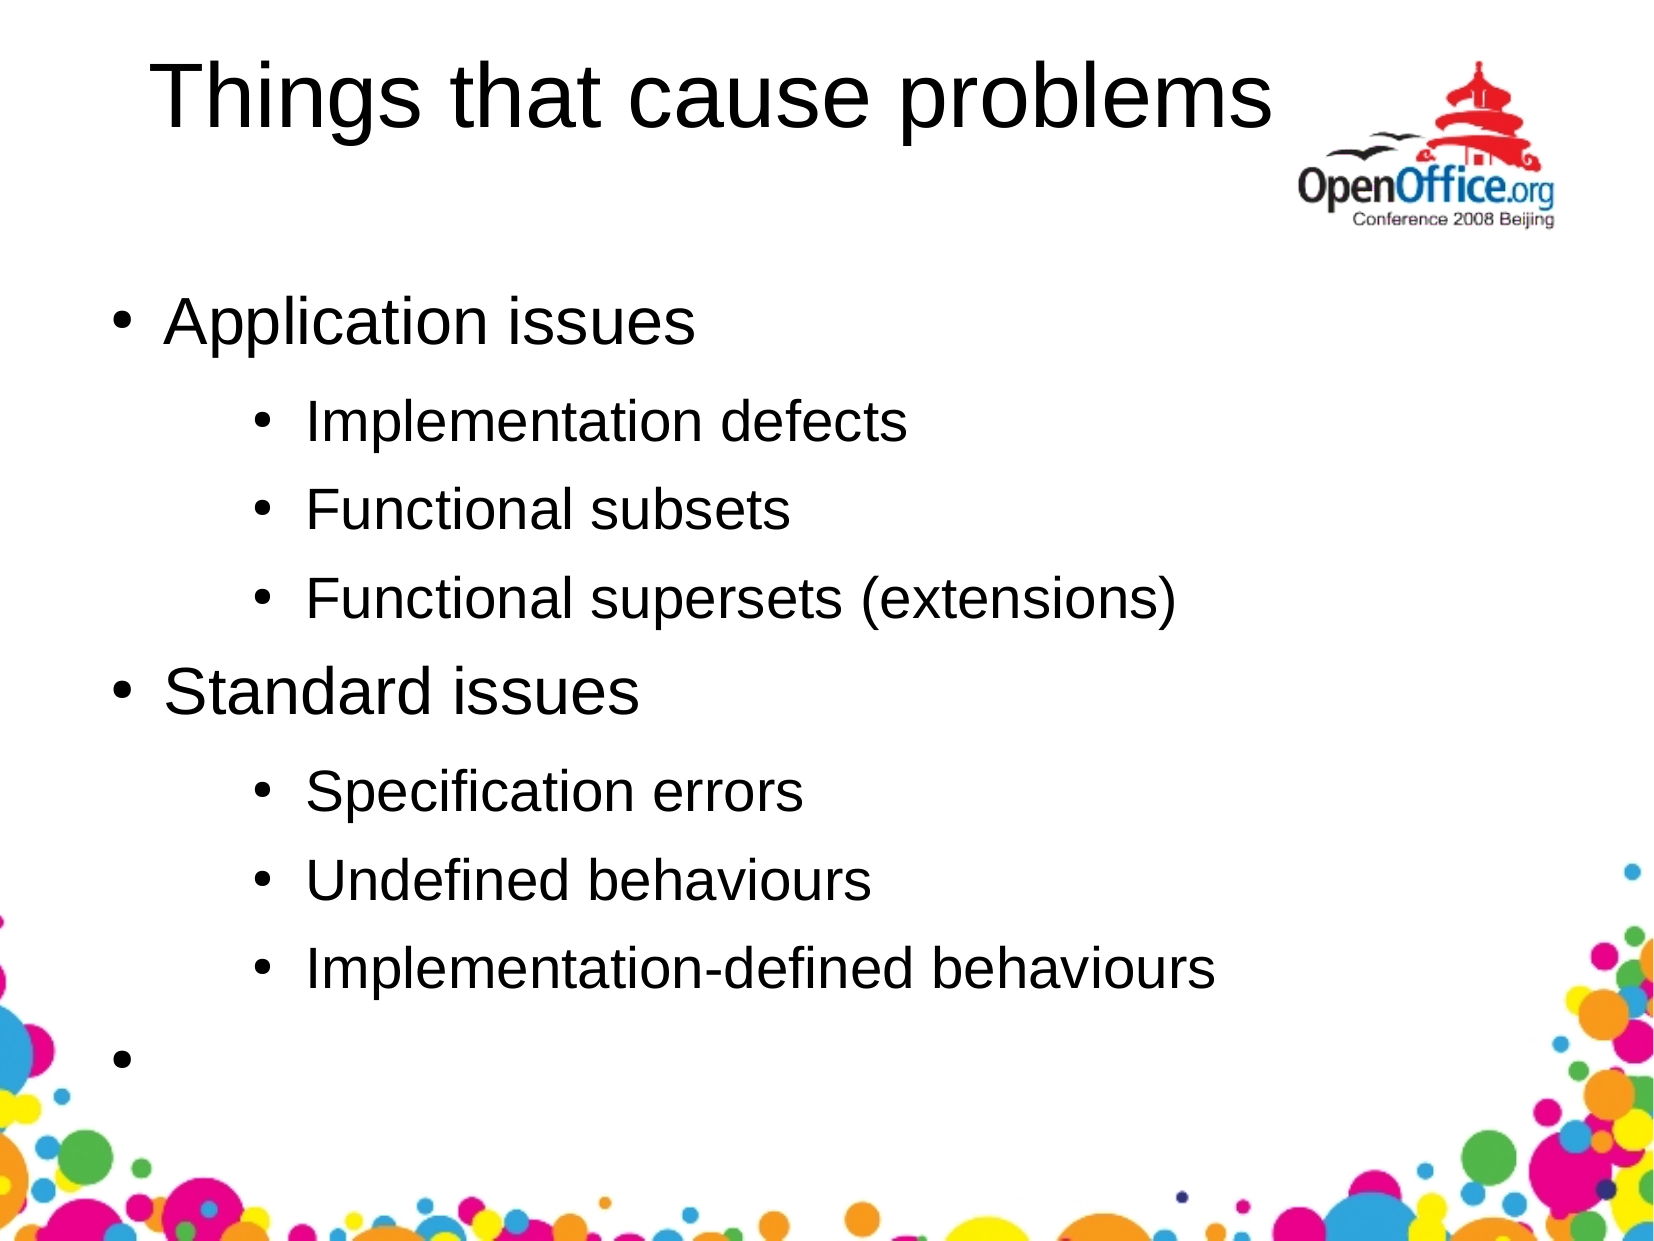

# Things that cause problems
Application issues
Implementation defects
Functional subsets
Functional supersets (extensions)
Standard issues
Specification errors
Undefined behaviours
Implementation-defined behaviours